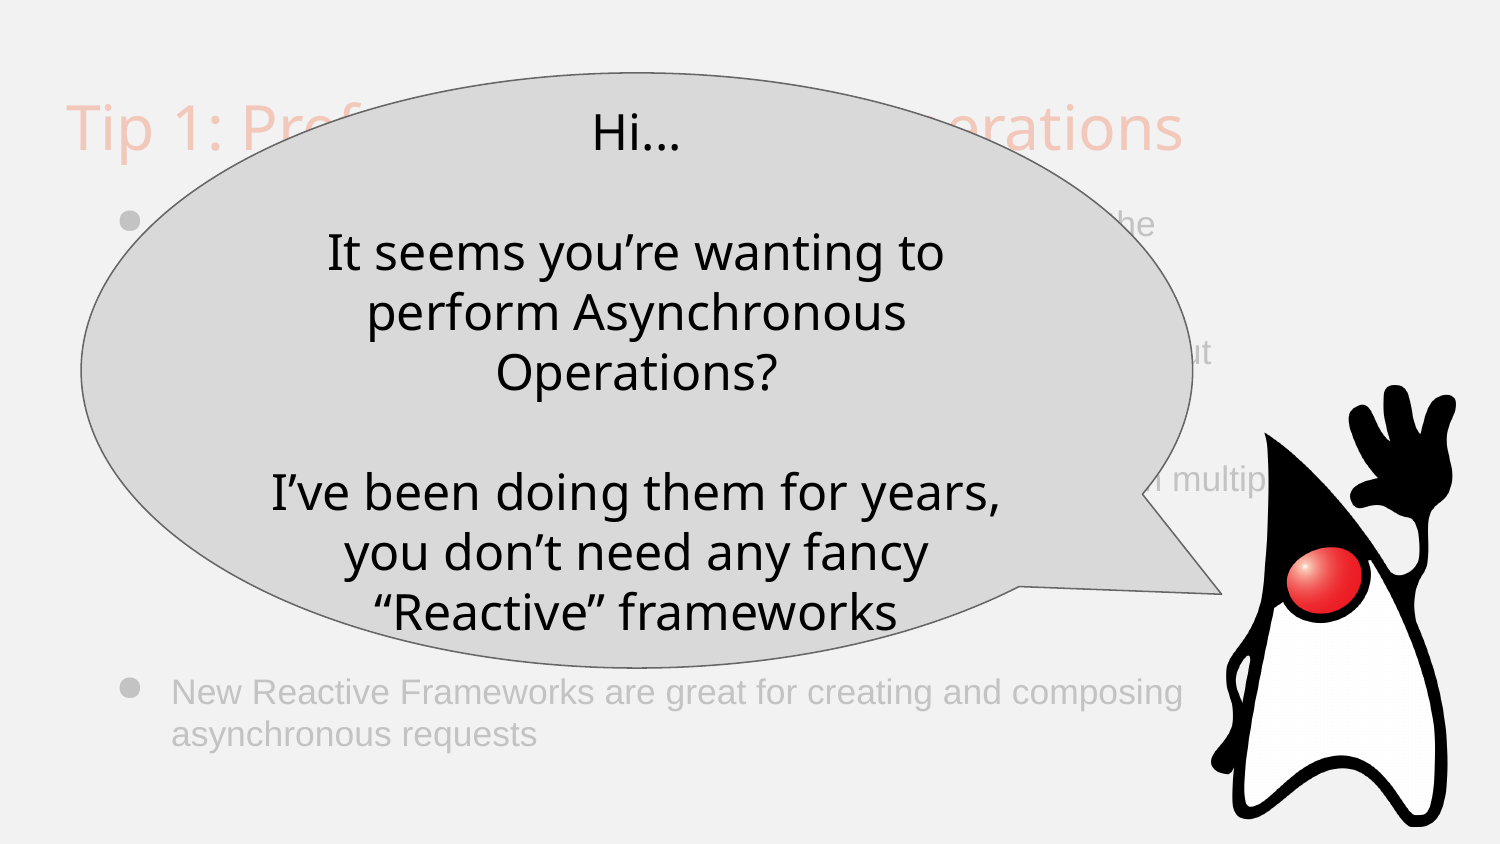

# Tip 1: Prefer Asynchronous operations
Hi...
It seems you’re wanting to perform Asynchronous Operations?
I’ve been doing them for years, you don’t need any fancy “Reactive” frameworks
Asynchronous requests can be thought of as happening “in the background”
Allows your application to continue processing other tasks, without blocking on the previous task.
Unless your application is simple, you’ll usually want to perform multiple asynchronous operations.
New Reactive Frameworks are great for creating and composing asynchronous requests